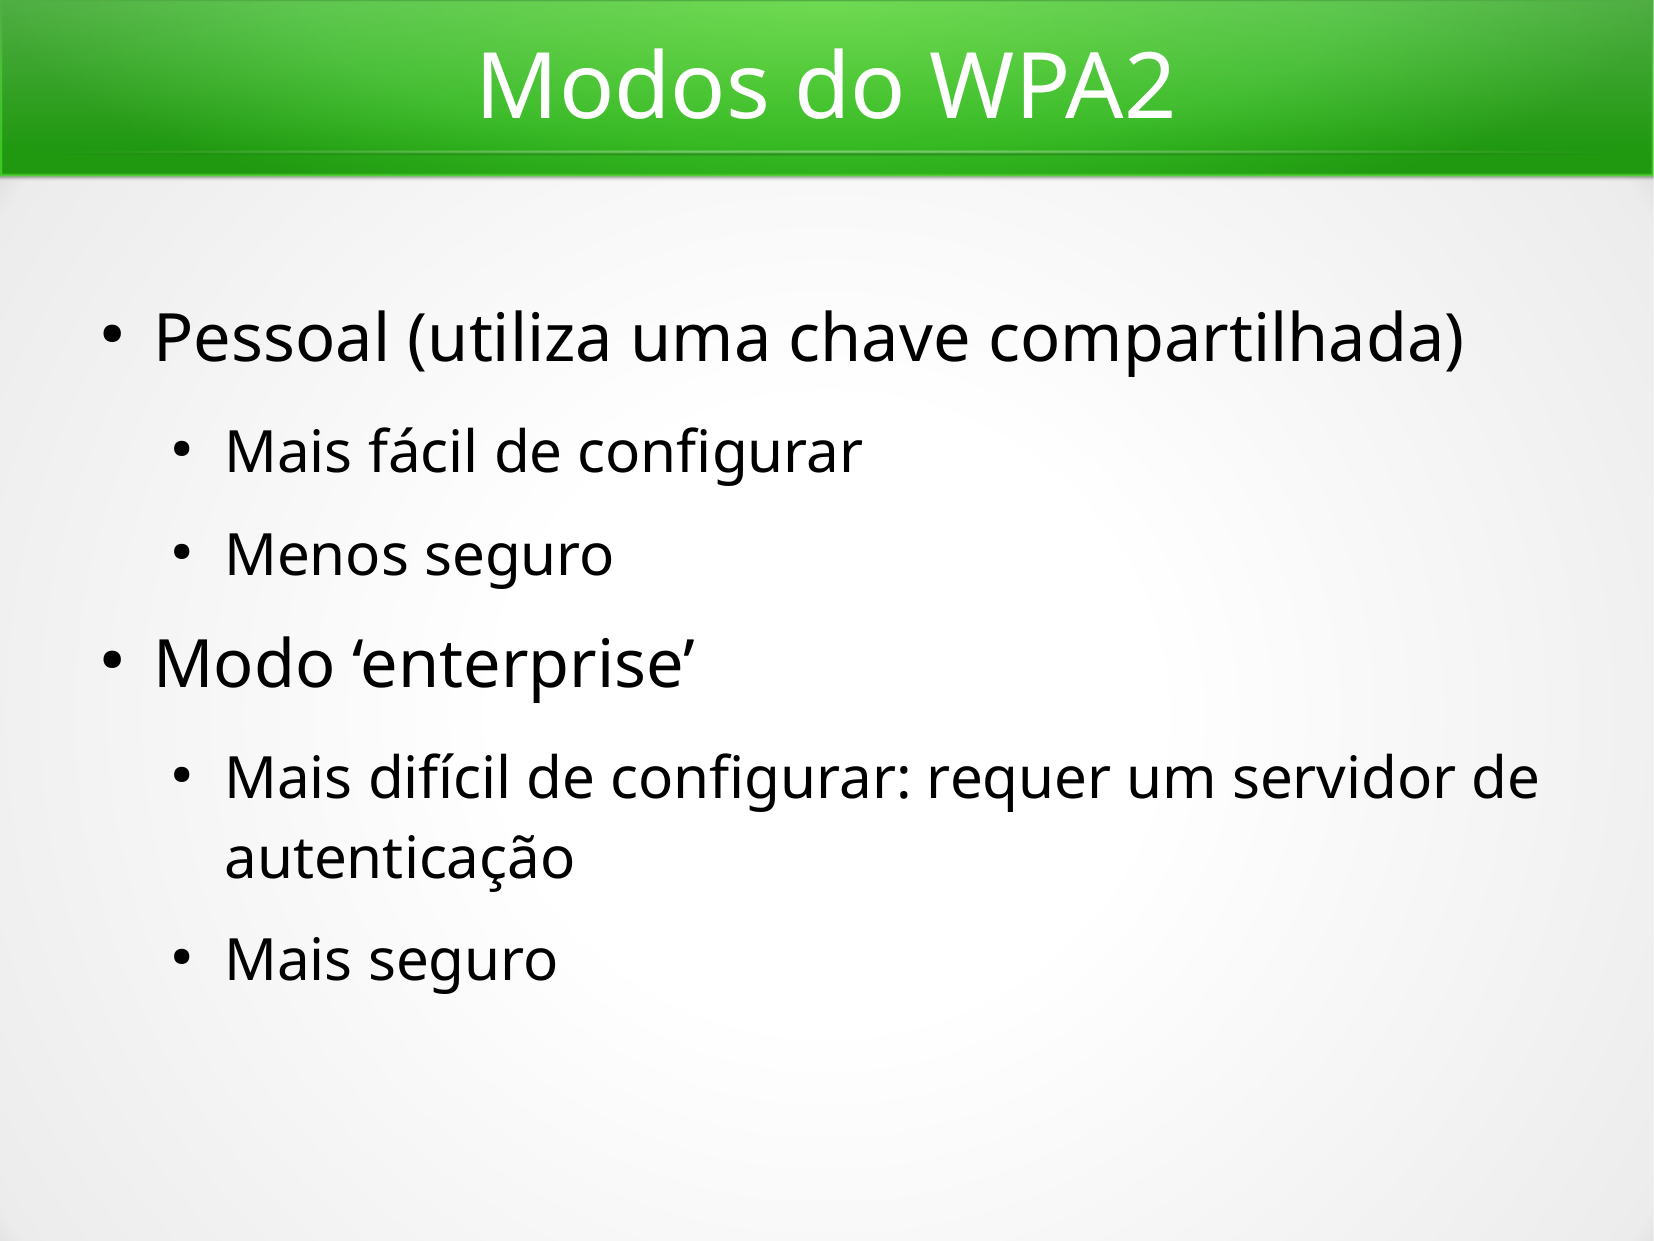

# Modos do WPA2
Pessoal (utiliza uma chave compartilhada)
Mais fácil de configurar
Menos seguro
Modo ‘enterprise’
Mais difícil de configurar: requer um servidor de autenticação
Mais seguro